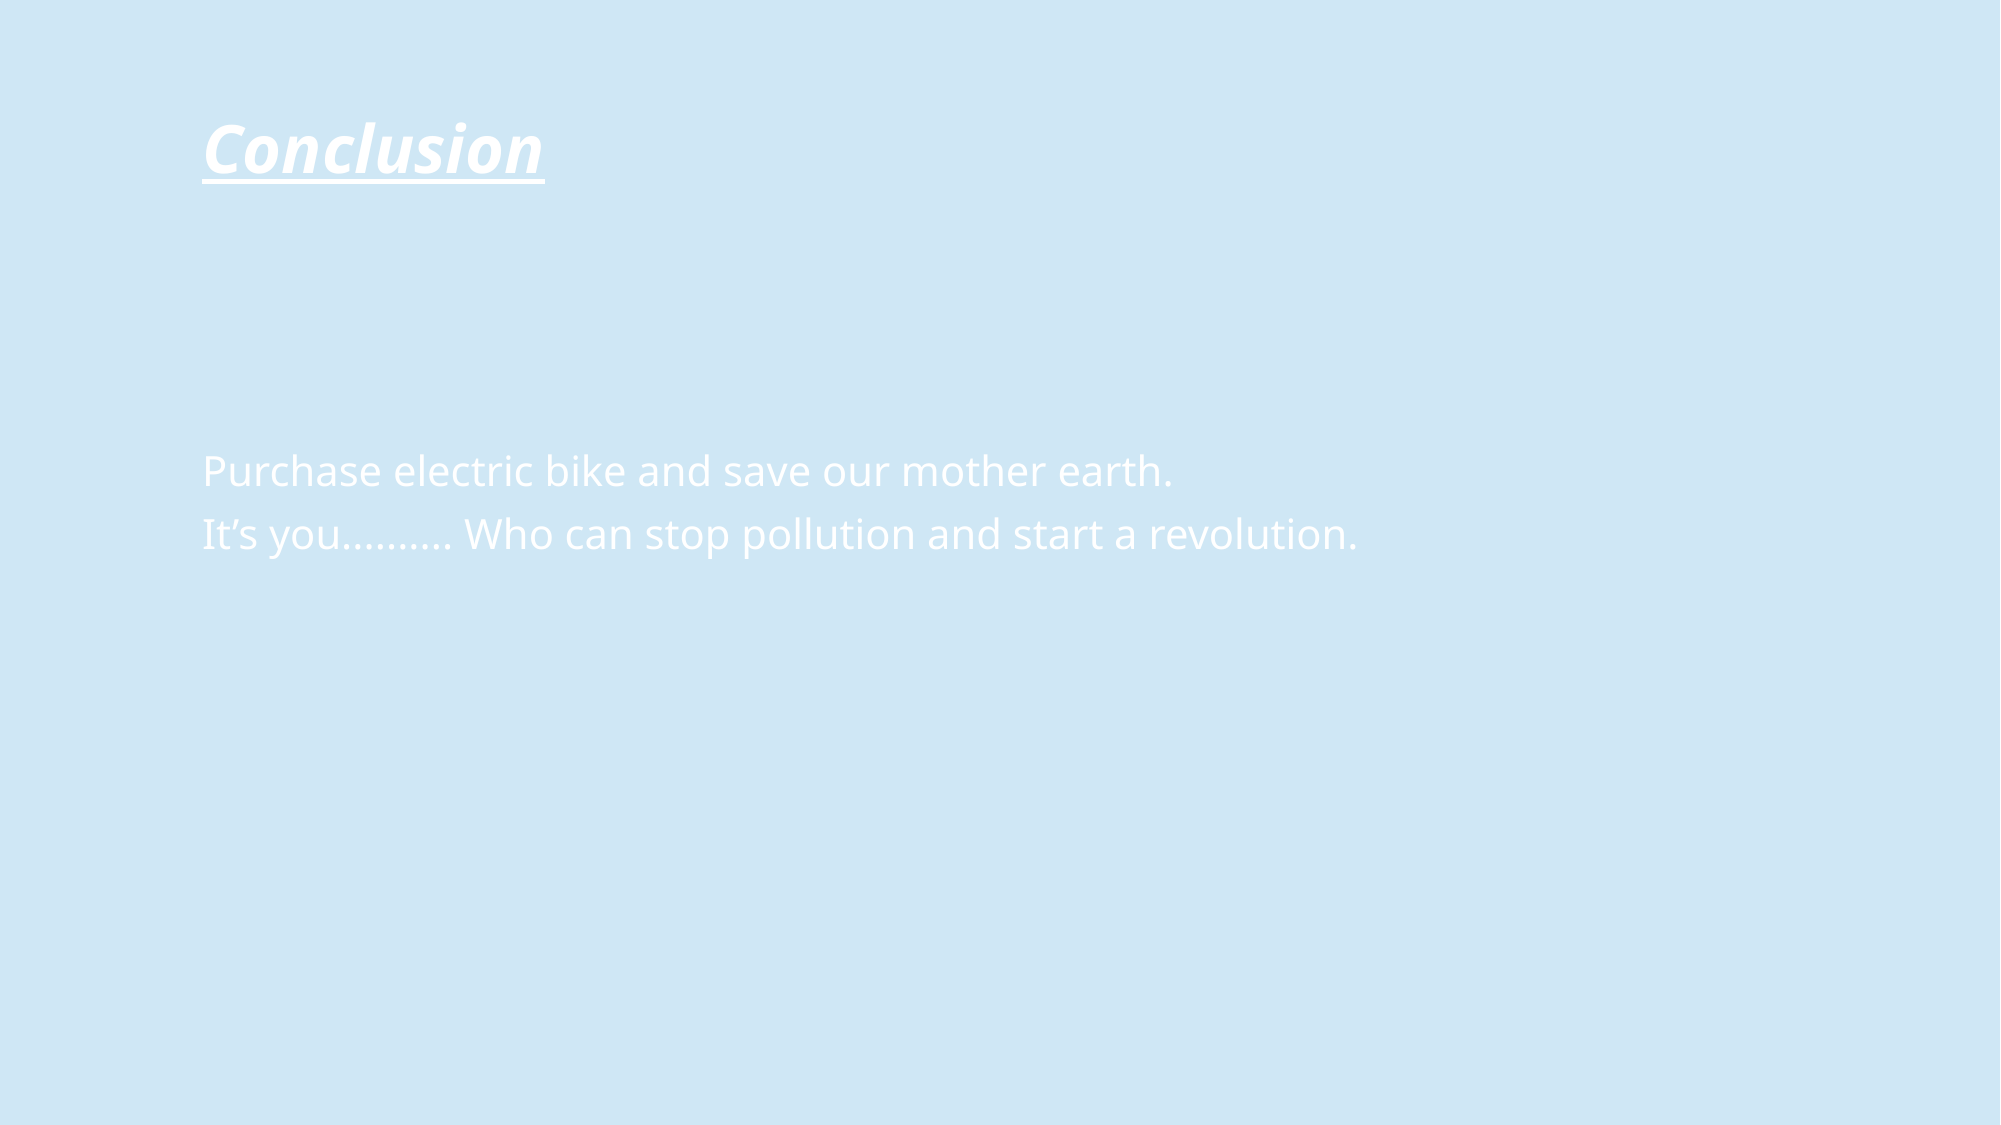

# Conclusion
Purchase electric bike and save our mother earth.
It’s you.......... Who can stop pollution and start a revolution.